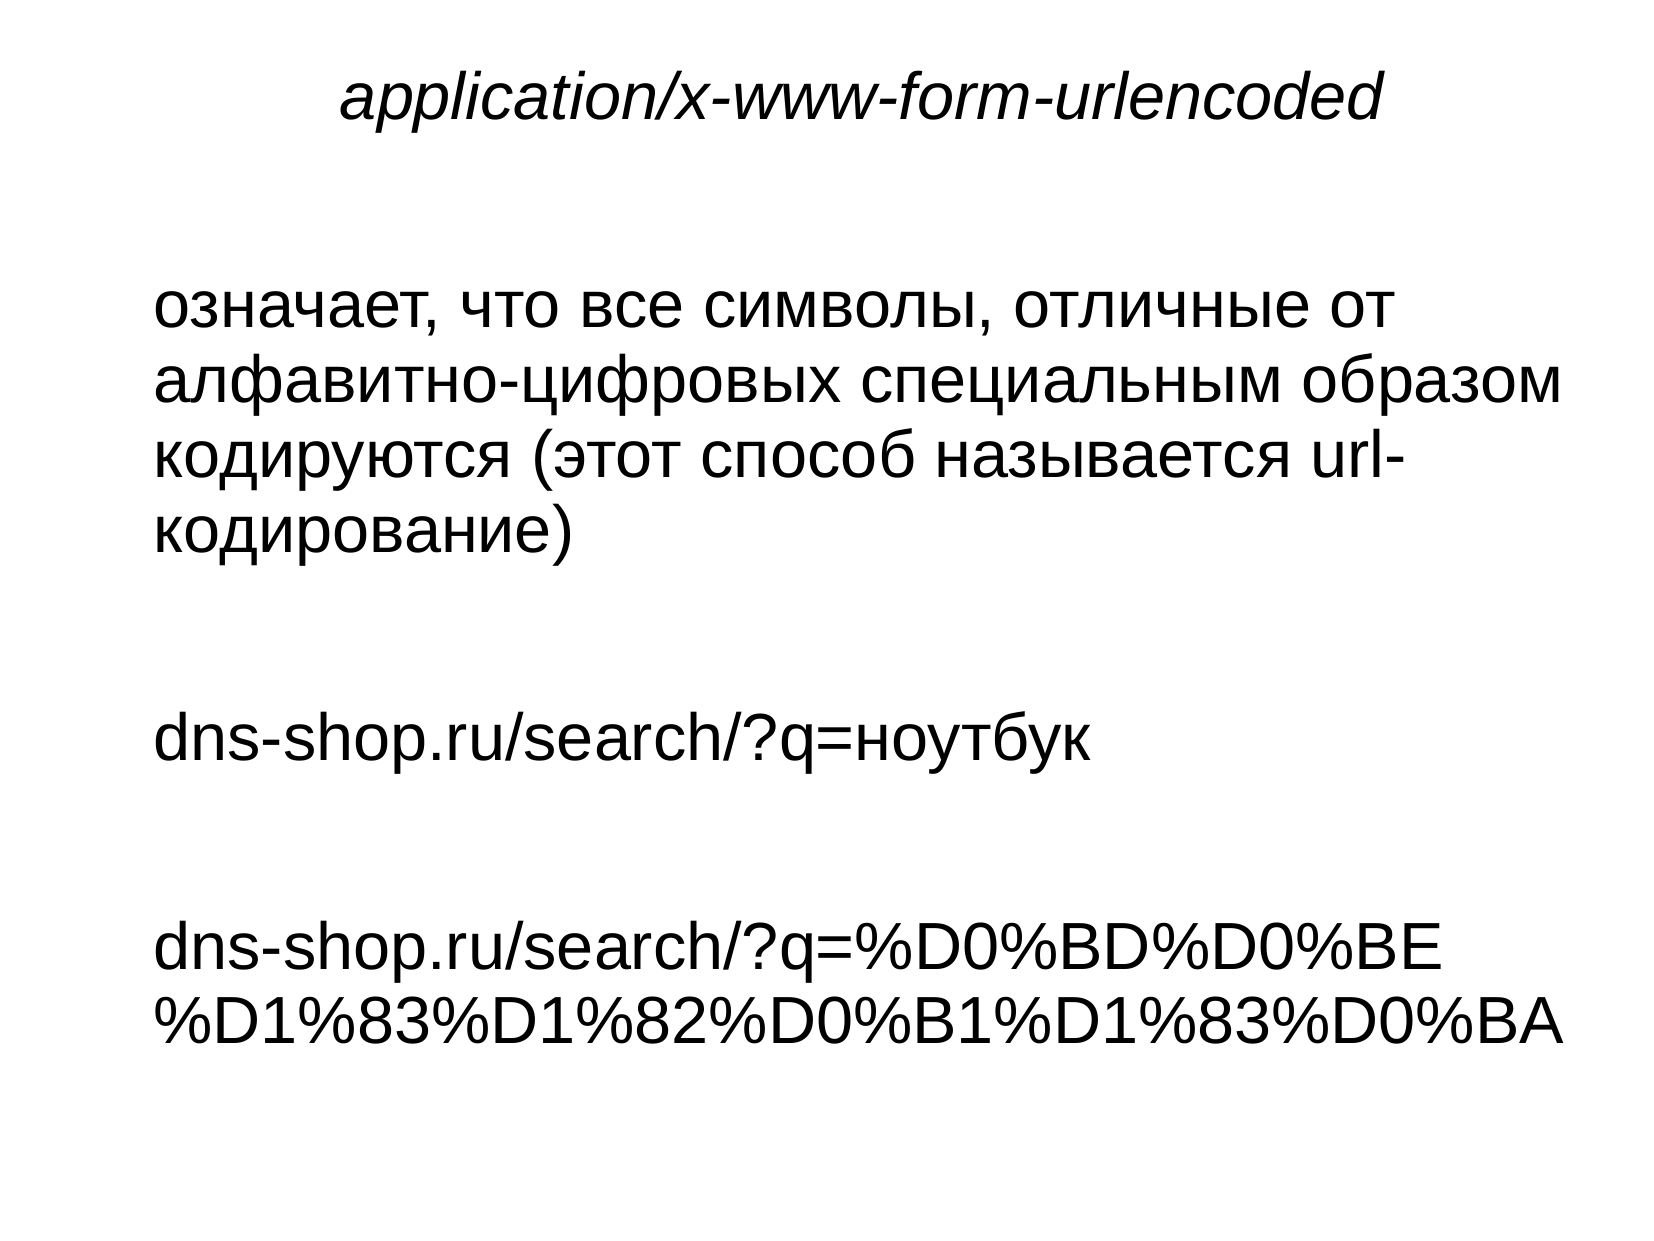

# application/x-www-form-urlencoded
означает, что все символы, отличные от алфавитно-цифровых специальным образом кодируются (этот способ называется url-кодирование)
dns-shop.ru/search/?q=ноутбук
dns-shop.ru/search/?q=%D0%BD%D0%BE%D1%83%D1%82%D0%B1%D1%83%D0%BA